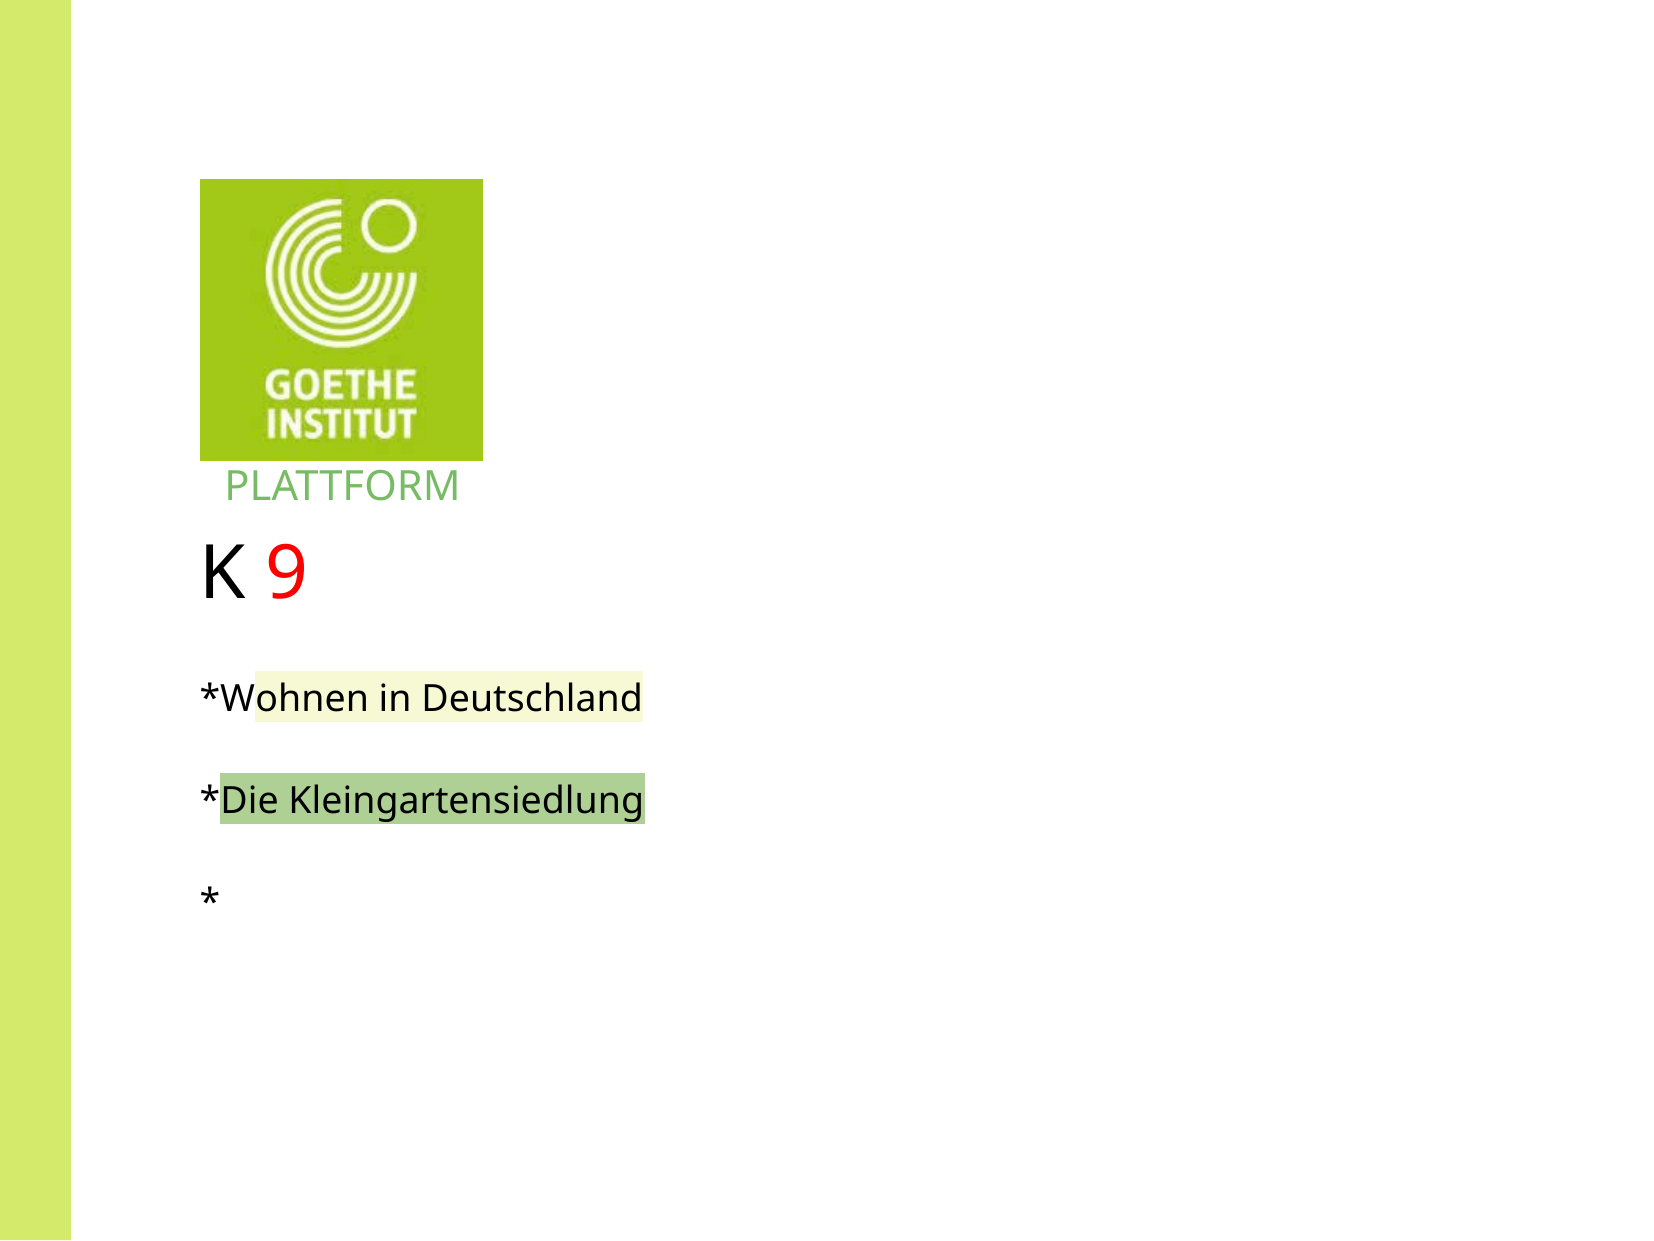

# K 9 *Wohnen in Deutschland *Die Kleingartensiedlung *
PLATTFORM